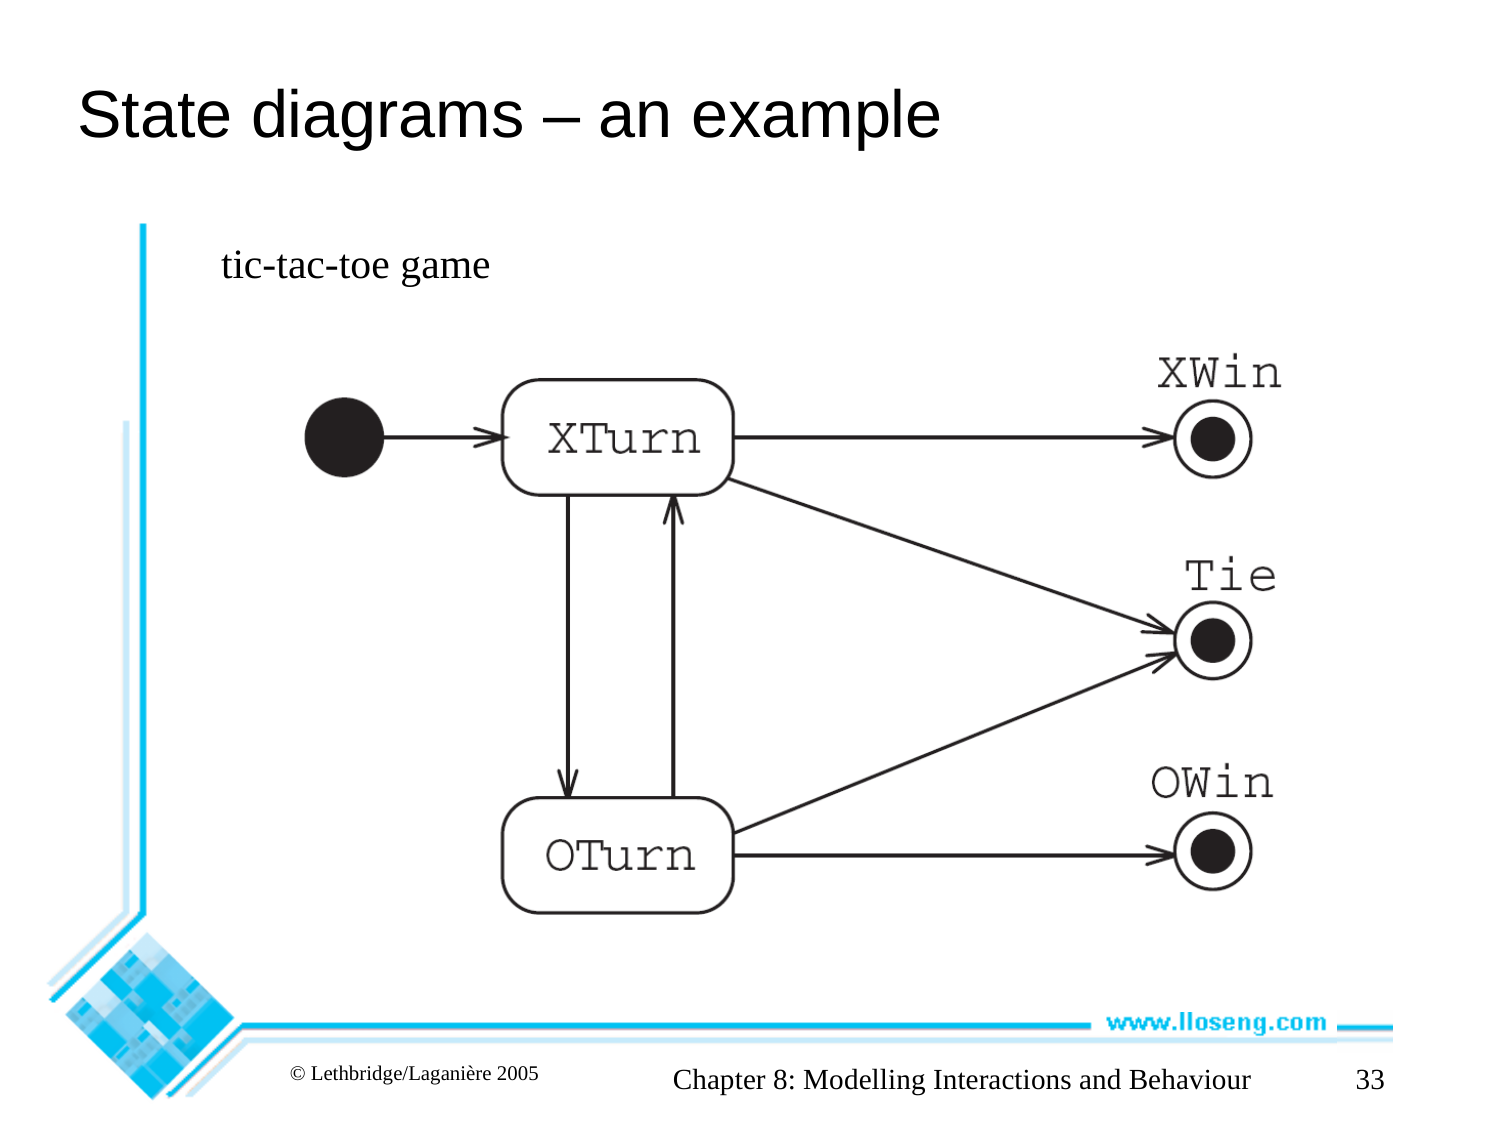

# State diagrams – an example
tic-tac-toe game
© Lethbridge/Laganière 2005
Chapter 8: Modelling Interactions and Behaviour